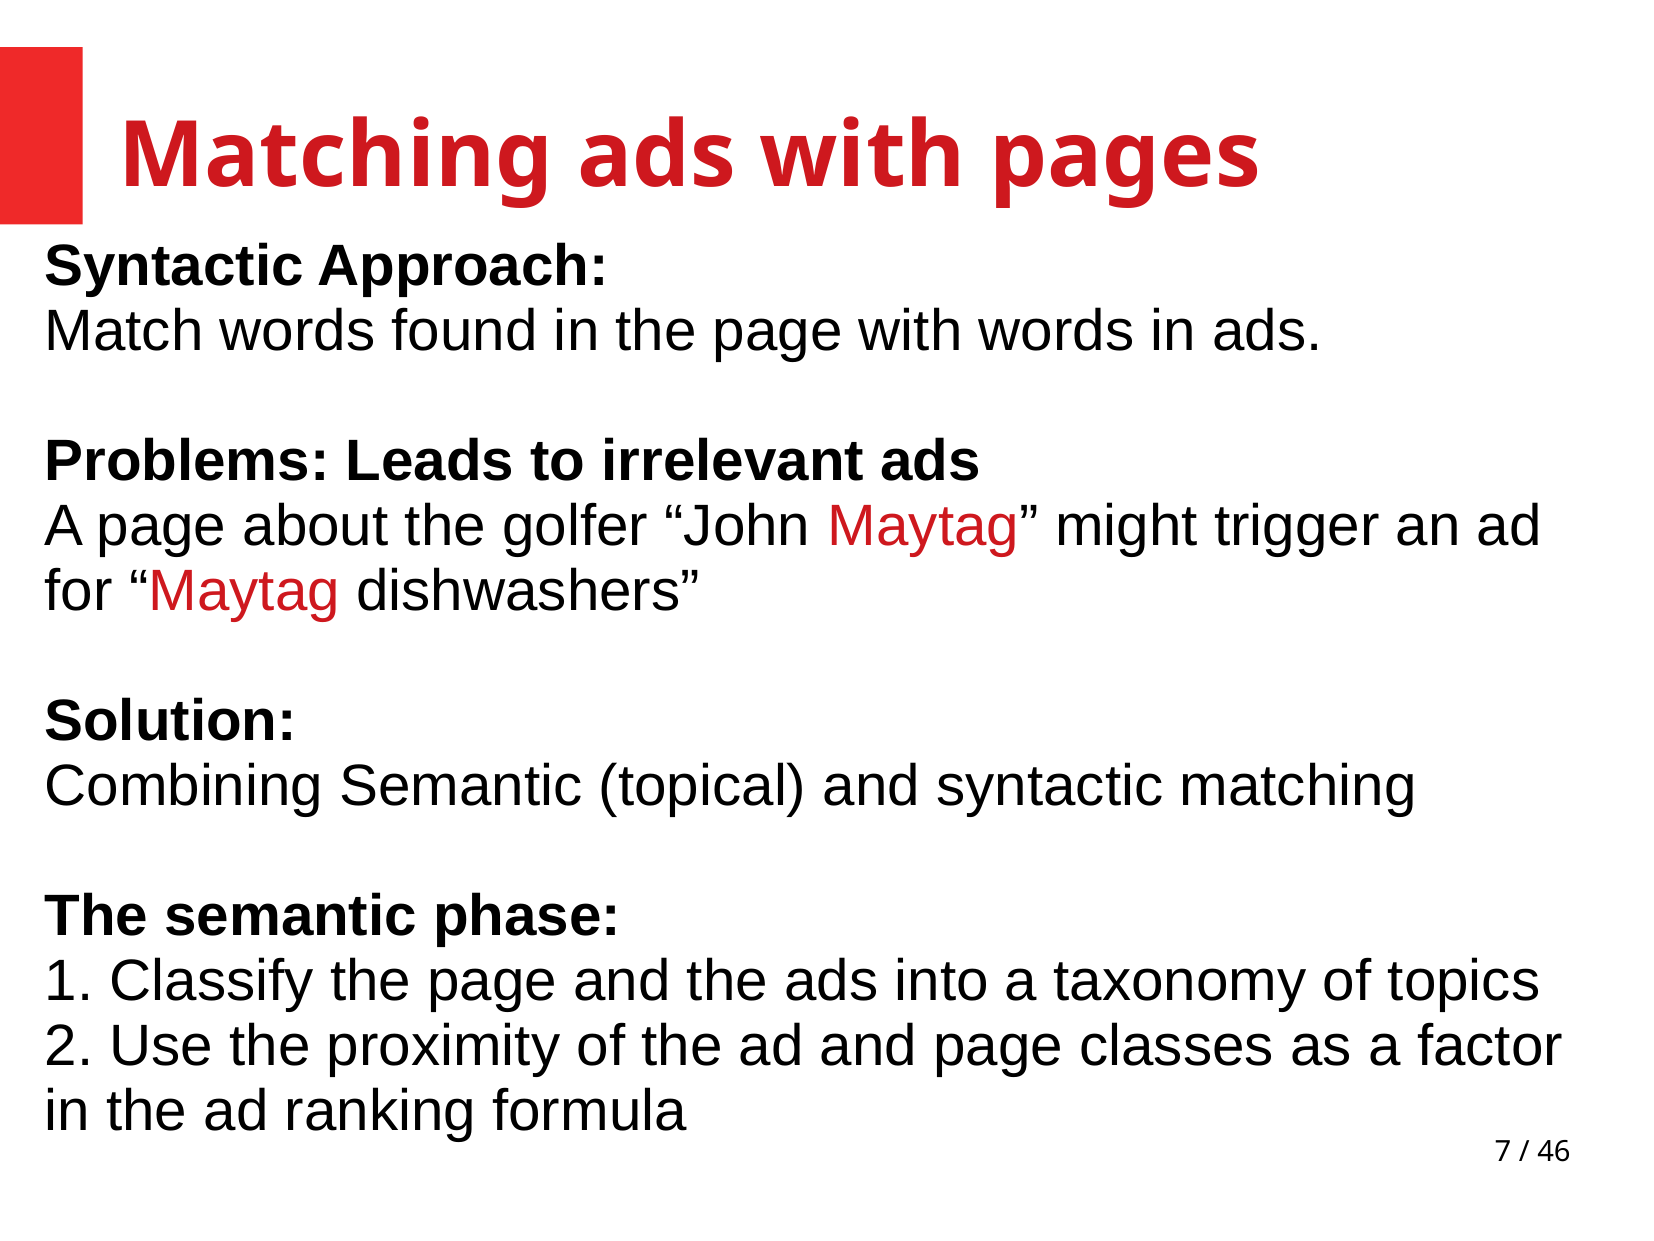

# Matching ads with pages
Syntactic Approach:
Match words found in the page with words in ads.
Problems: Leads to irrelevant ads
A page about the golfer “John Maytag” might trigger an ad for “Maytag dishwashers”
Solution:
Combining Semantic (topical) and syntactic matching
The semantic phase:
1. Classify the page and the ads into a taxonomy of topics
2. Use the proximity of the ad and page classes as a factor in the ad ranking formula
7